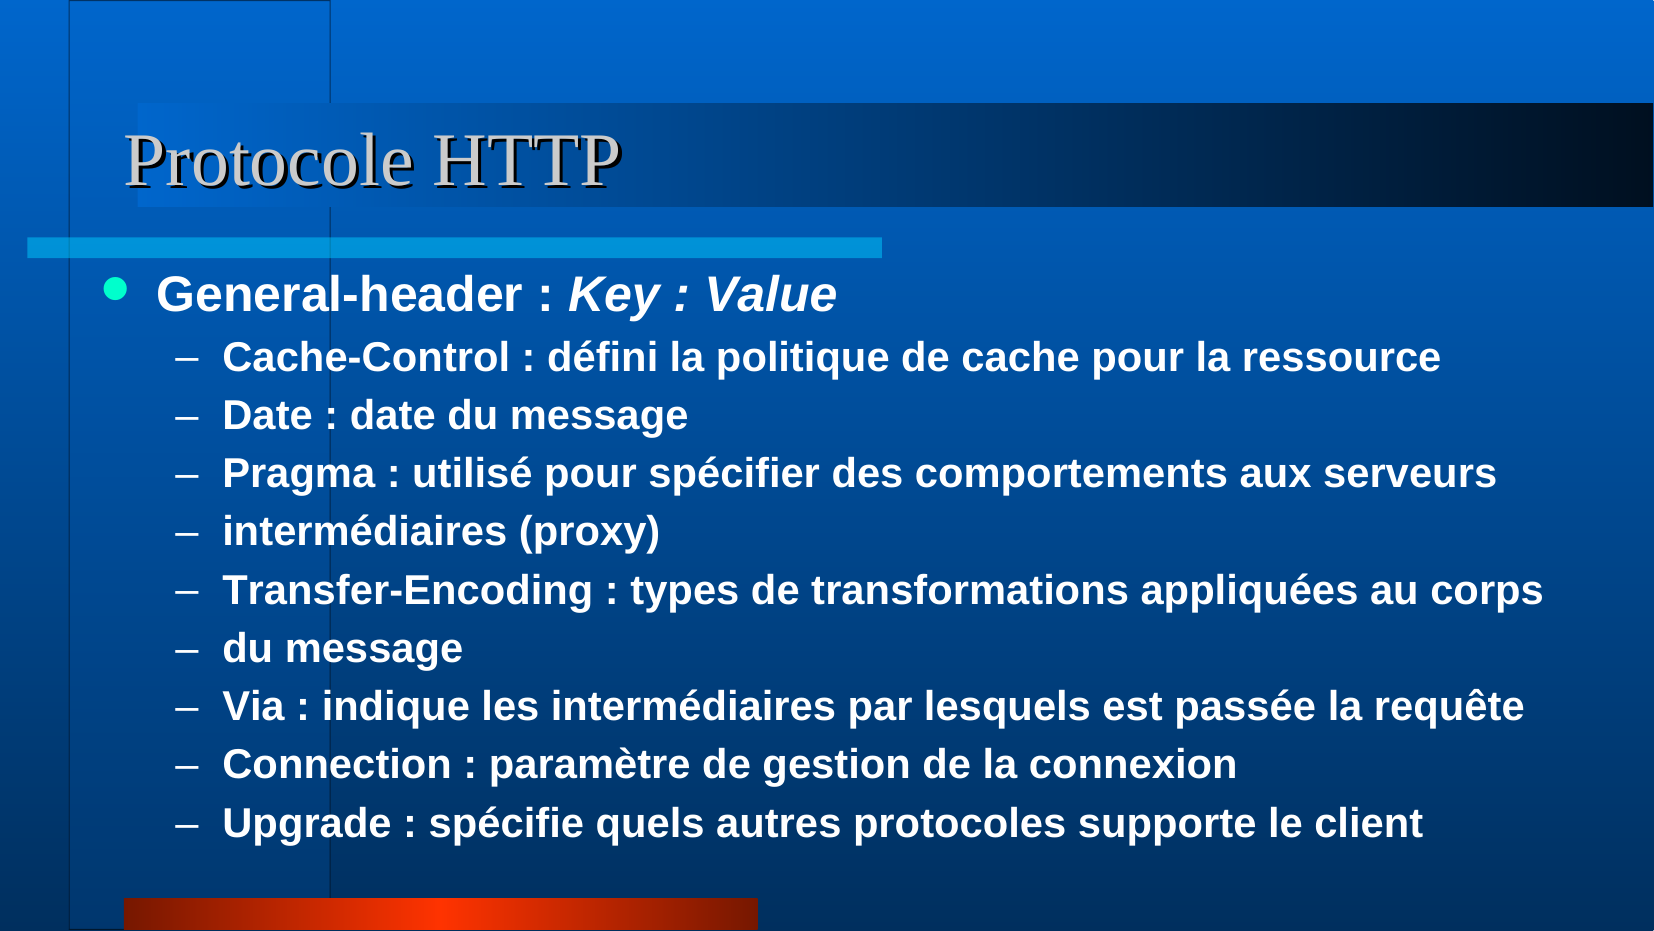

# Protocole HTTP
General-header : Key : Value
Cache-Control : défini la politique de cache pour la ressource
Date : date du message
Pragma : utilisé pour spécifier des comportements aux serveurs
intermédiaires (proxy)
Transfer-Encoding : types de transformations appliquées au corps
du message
Via : indique les intermédiaires par lesquels est passée la requête
Connection : paramètre de gestion de la connexion
Upgrade : spécifie quels autres protocoles supporte le client